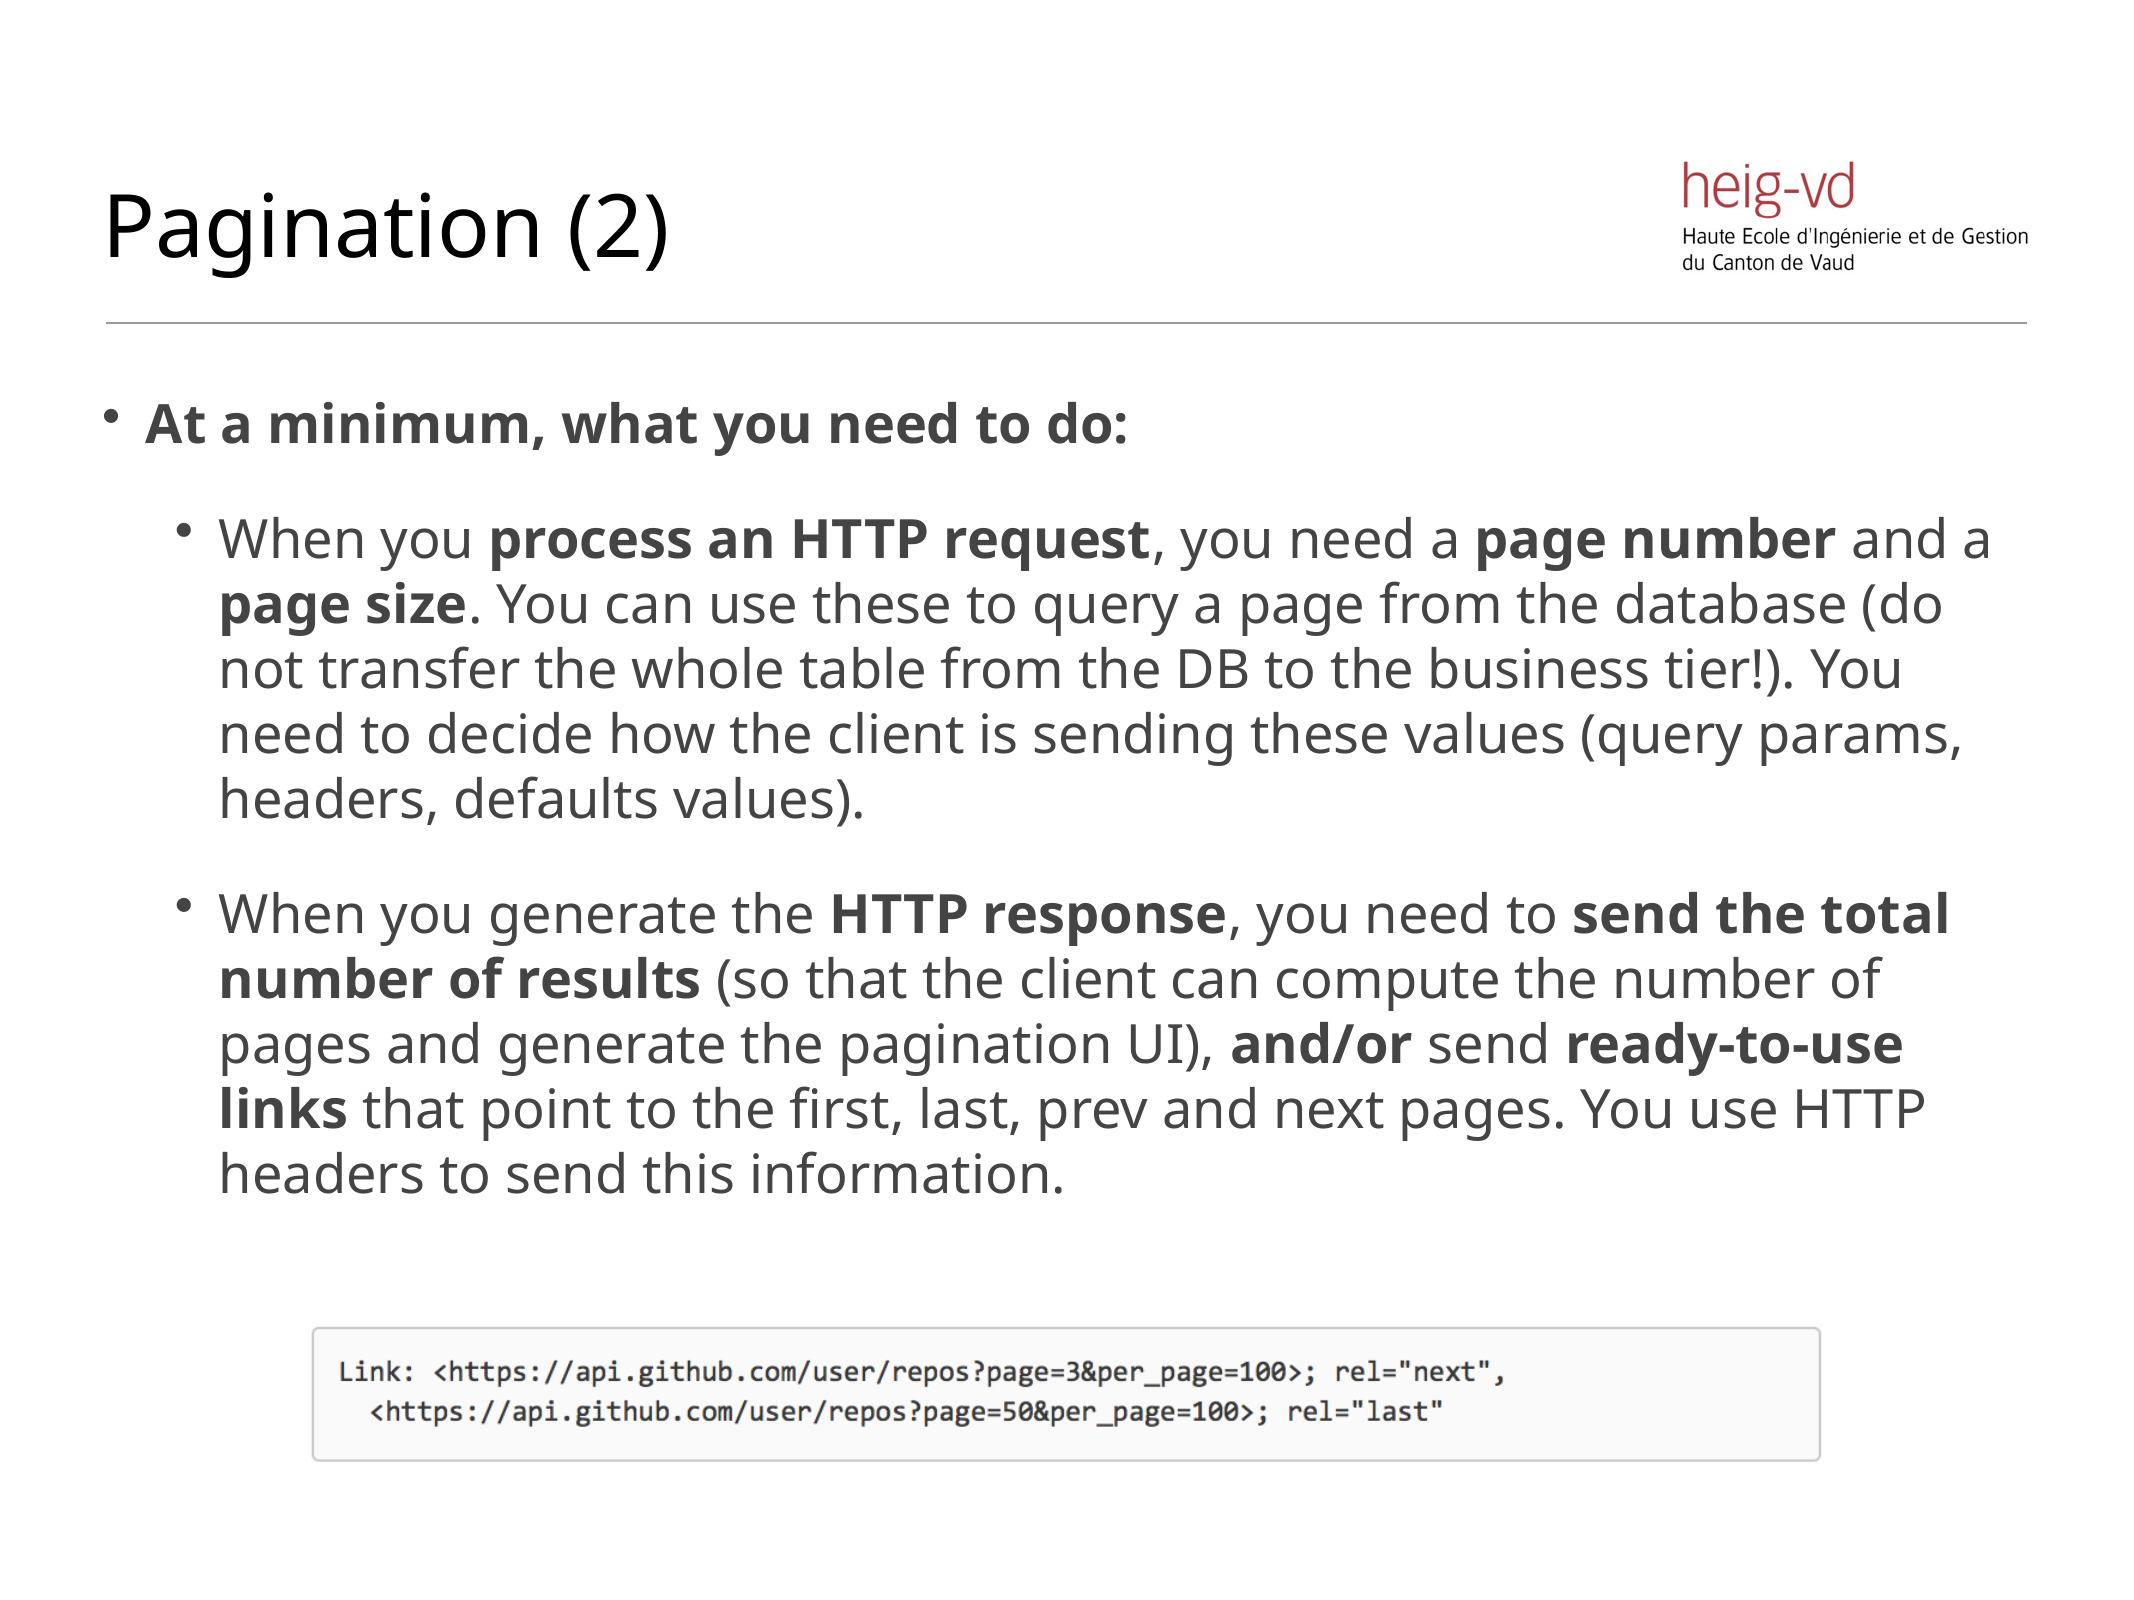

# Pagination (2)
At a minimum, what you need to do:
When you process an HTTP request, you need a page number and a page size. You can use these to query a page from the database (do not transfer the whole table from the DB to the business tier!). You need to decide how the client is sending these values (query params, headers, defaults values).
When you generate the HTTP response, you need to send the total number of results (so that the client can compute the number of pages and generate the pagination UI), and/or send ready-to-use links that point to the first, last, prev and next pages. You use HTTP headers to send this information.